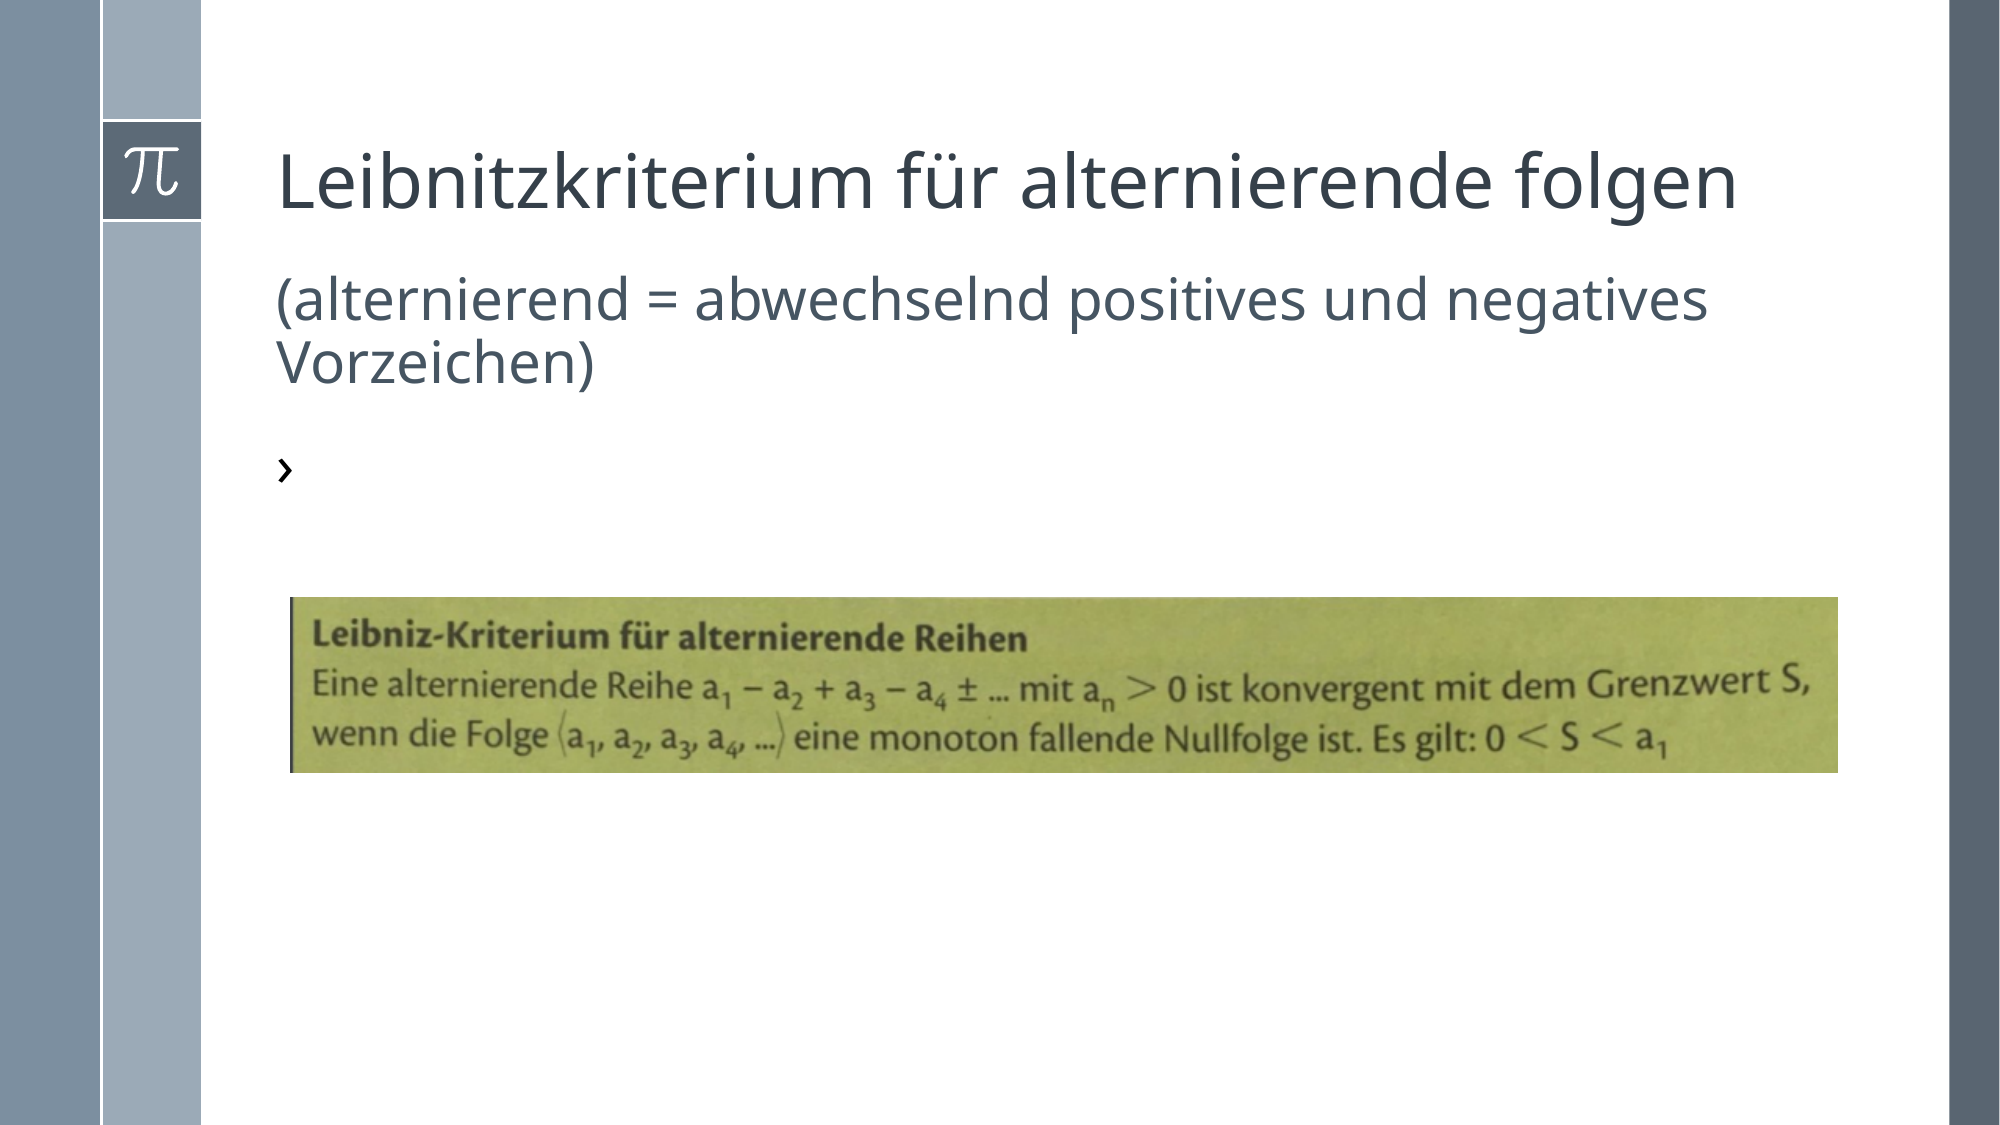

# Leibnitzkriterium für alternierende folgen
(alternierend = abwechselnd positives und negatives Vorzeichen)